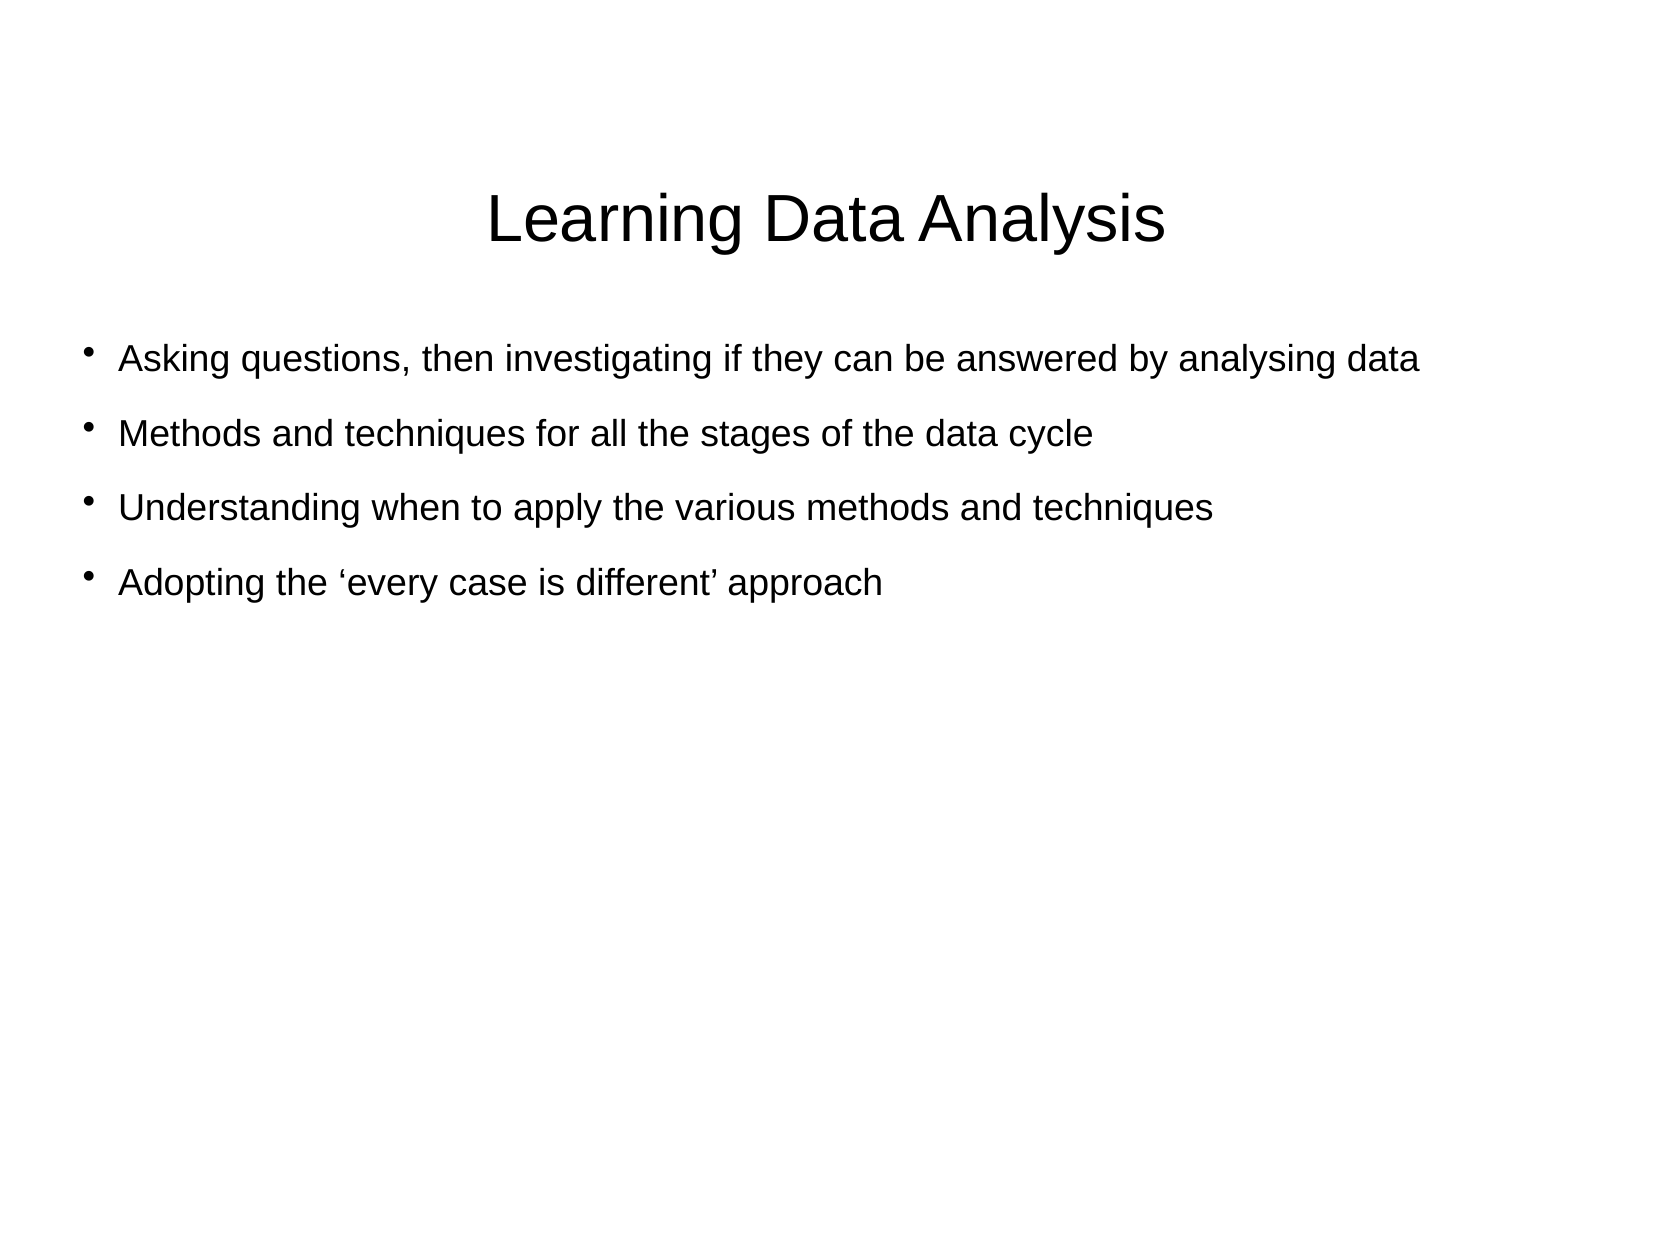

Learning Data Analysis
Asking questions, then investigating if they can be answered by analysing data
Methods and techniques for all the stages of the data cycle
Understanding when to apply the various methods and techniques
Adopting the ‘every case is different’ approach